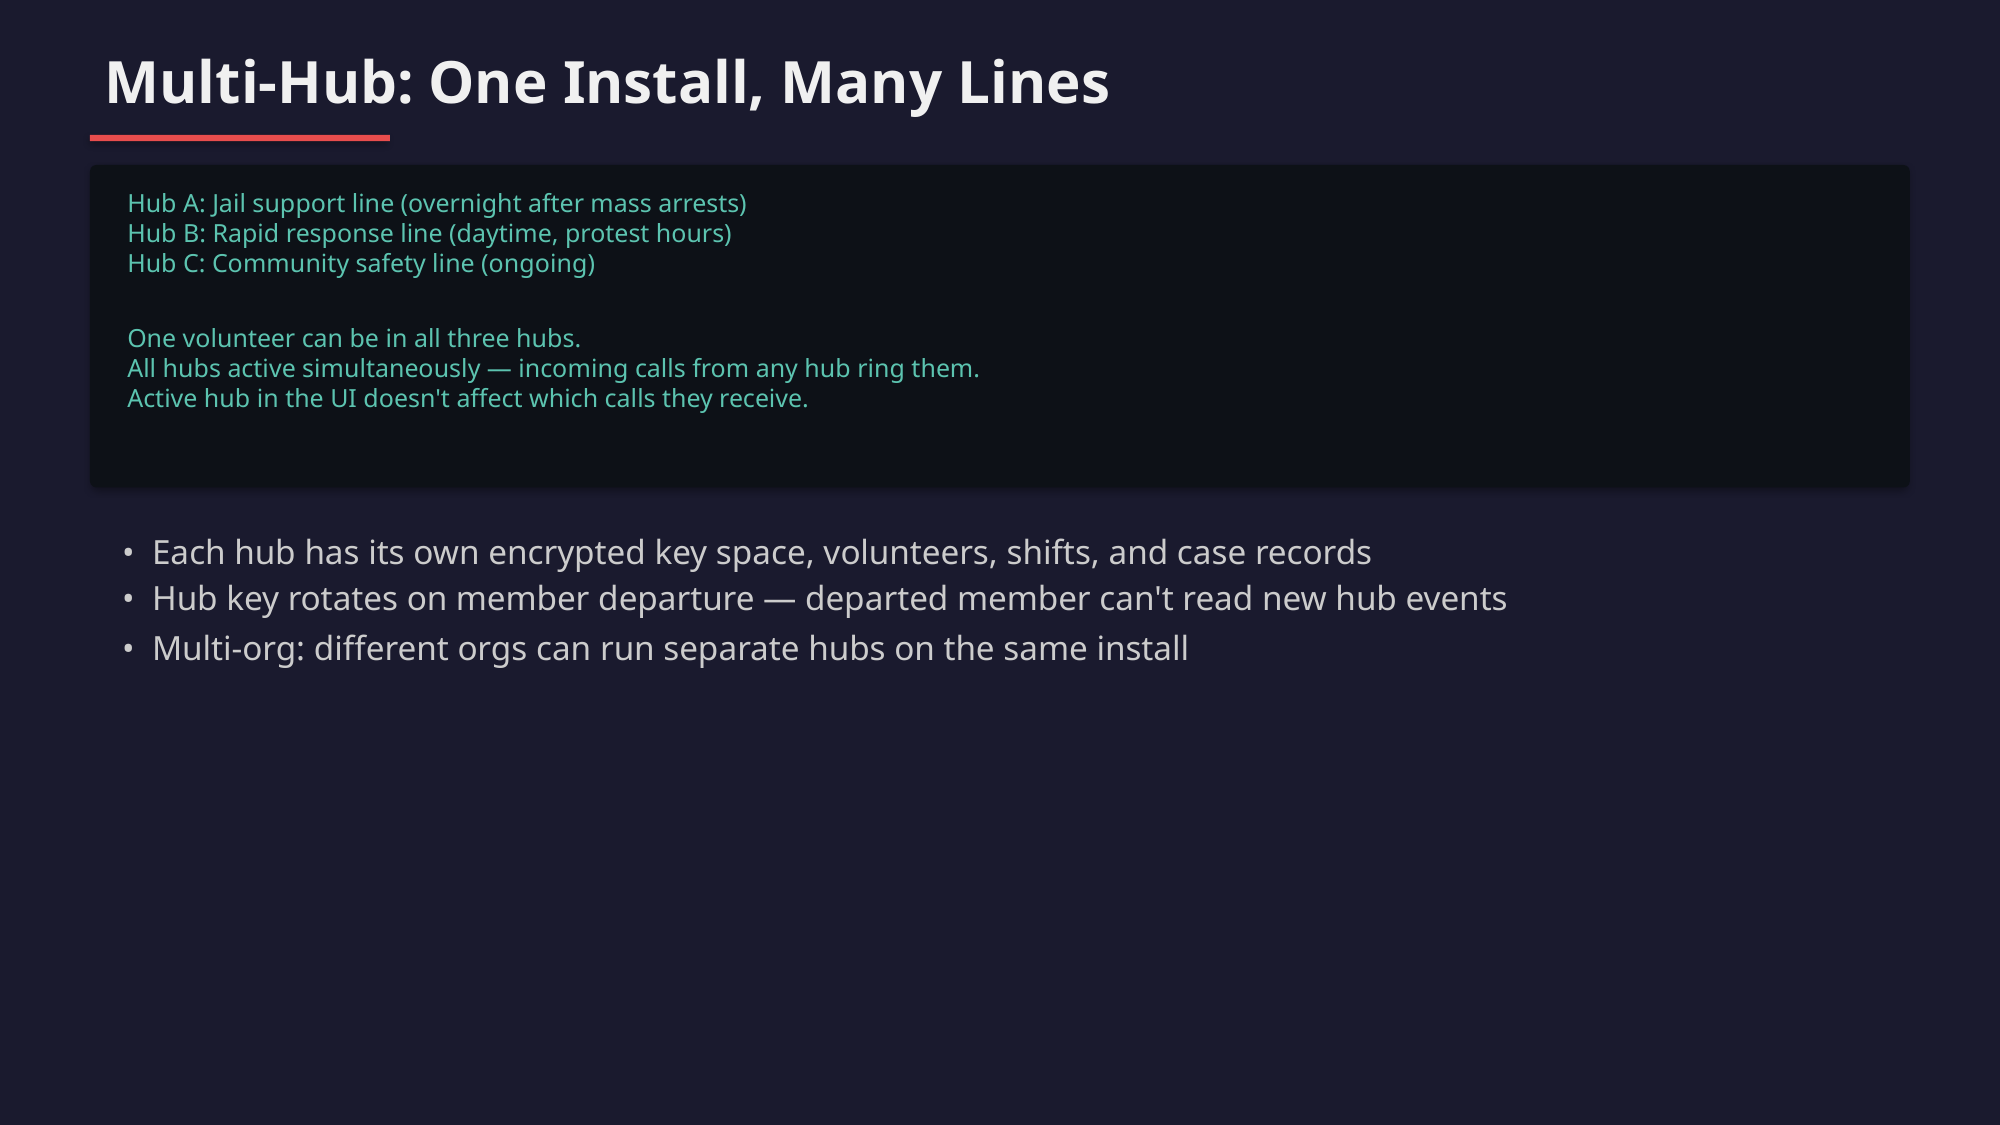

Multi-Hub: One Install, Many Lines
Your org might run more than one line:
Hub A: Jail support line (overnight after mass arrests)
Hub B: Rapid response line (daytime, protest hours)
Hub C: Community safety line (ongoing)
One volunteer can be in all three hubs.
All hubs active simultaneously — incoming calls from any hub ring them.
Active hub in the UI doesn't affect which calls they receive.
 • Each hub has its own encrypted key space, volunteers, shifts, and case records
 • Hub key rotates on member departure — departed member can't read new hub events
 • Multi-org: different orgs can run separate hubs on the same install